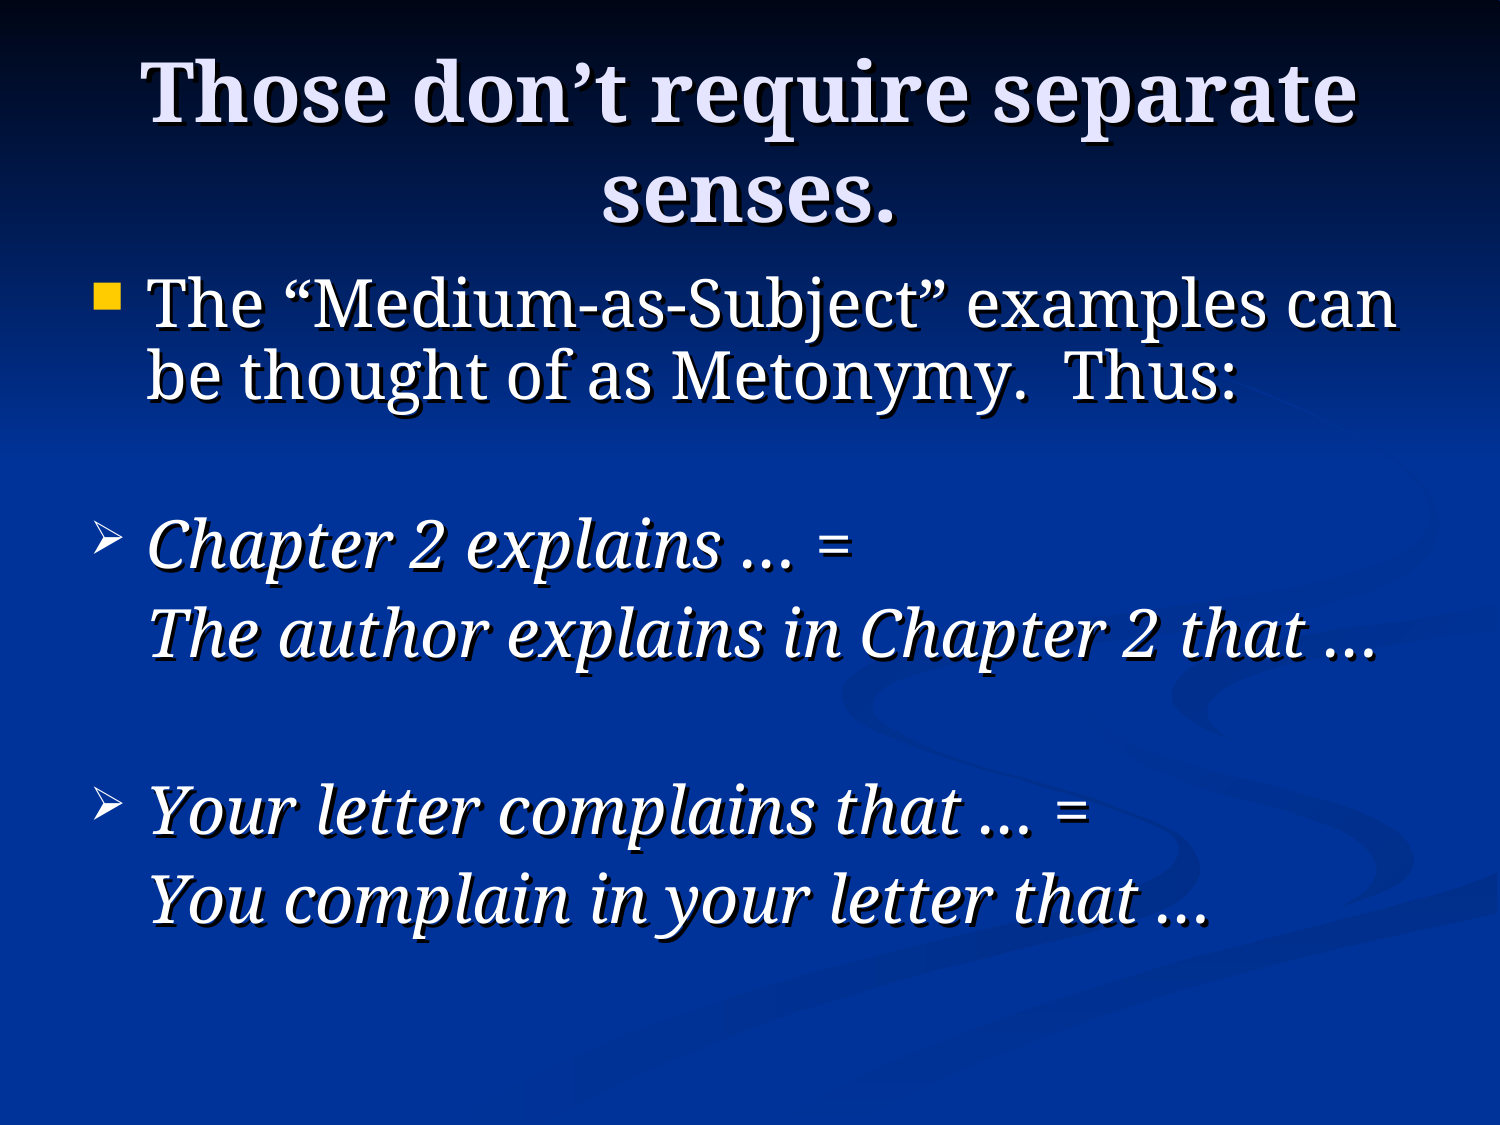

# Those don’t require separate senses.
The “Medium-as-Subject” examples can be thought of as Metonymy. Thus:
Chapter 2 explains … =
	The author explains in Chapter 2 that …
Your letter complains that … =
	You complain in your letter that …